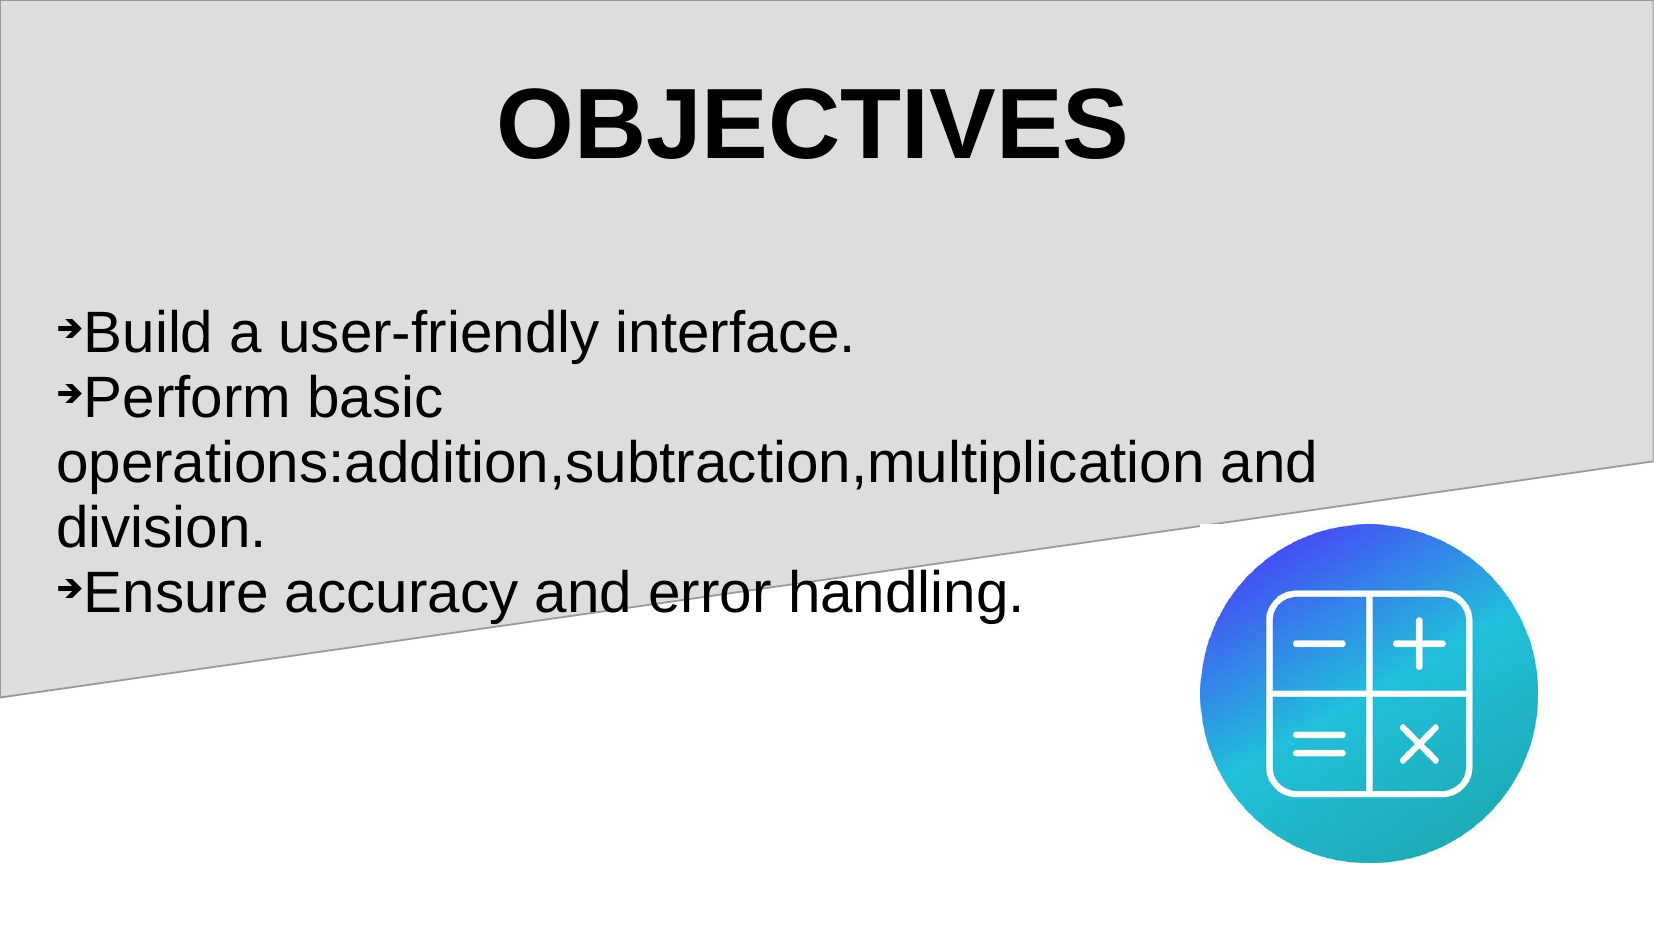

# OBJECTIVES
Build a user-friendly interface.
Perform basic operations:addition,subtraction,multiplication and division.
Ensure accuracy and error handling.